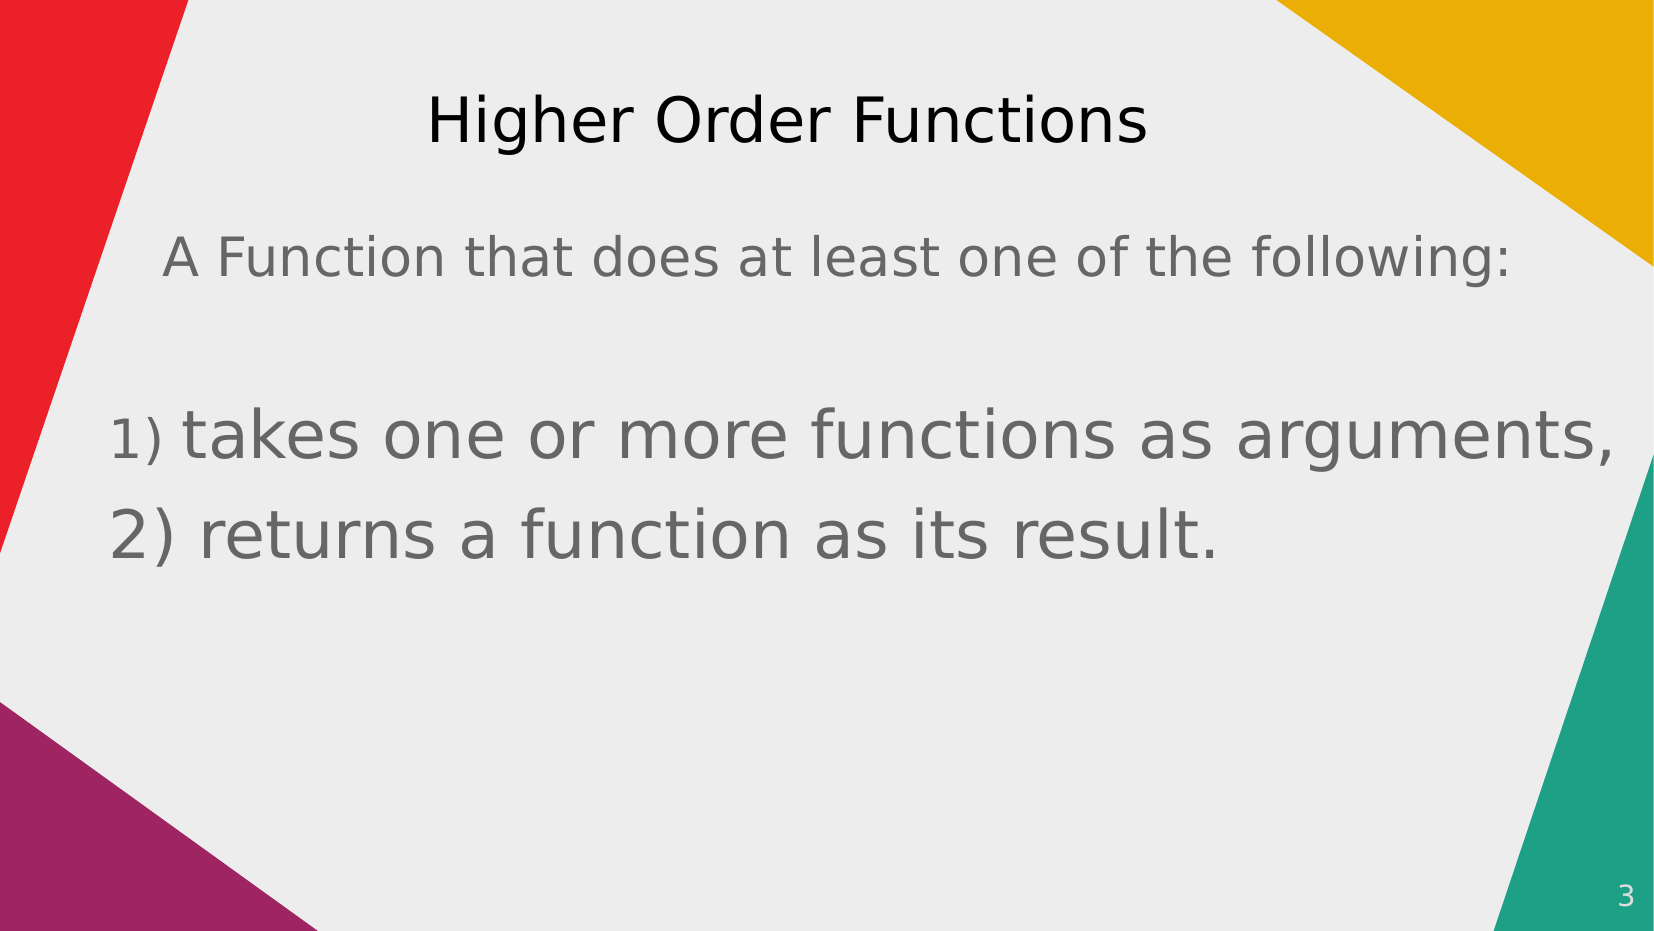

# Higher Order Functions
A Function that does at least one of the following:
 takes one or more functions as arguments,
 returns a function as its result.
3